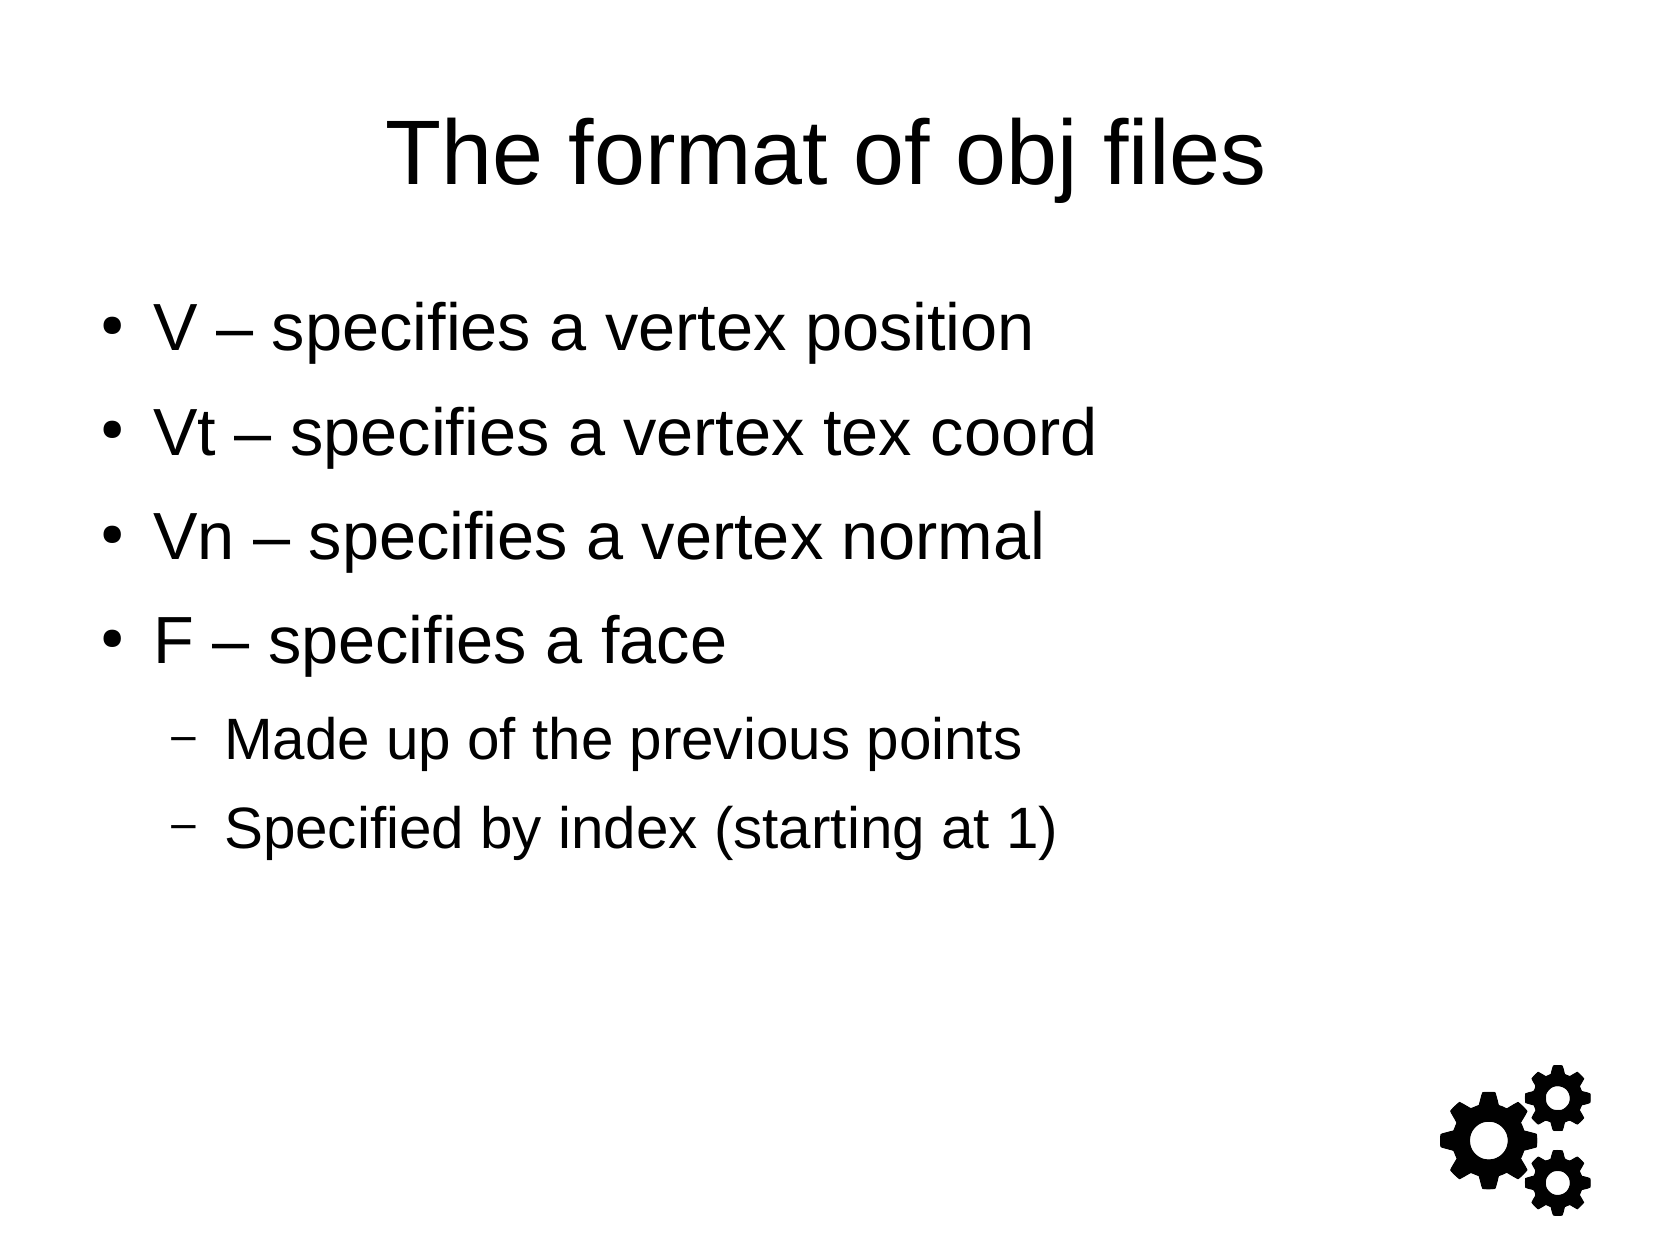

# The format of obj files
V – specifies a vertex position
Vt – specifies a vertex tex coord
Vn – specifies a vertex normal
F – specifies a face
Made up of the previous points
Specified by index (starting at 1)